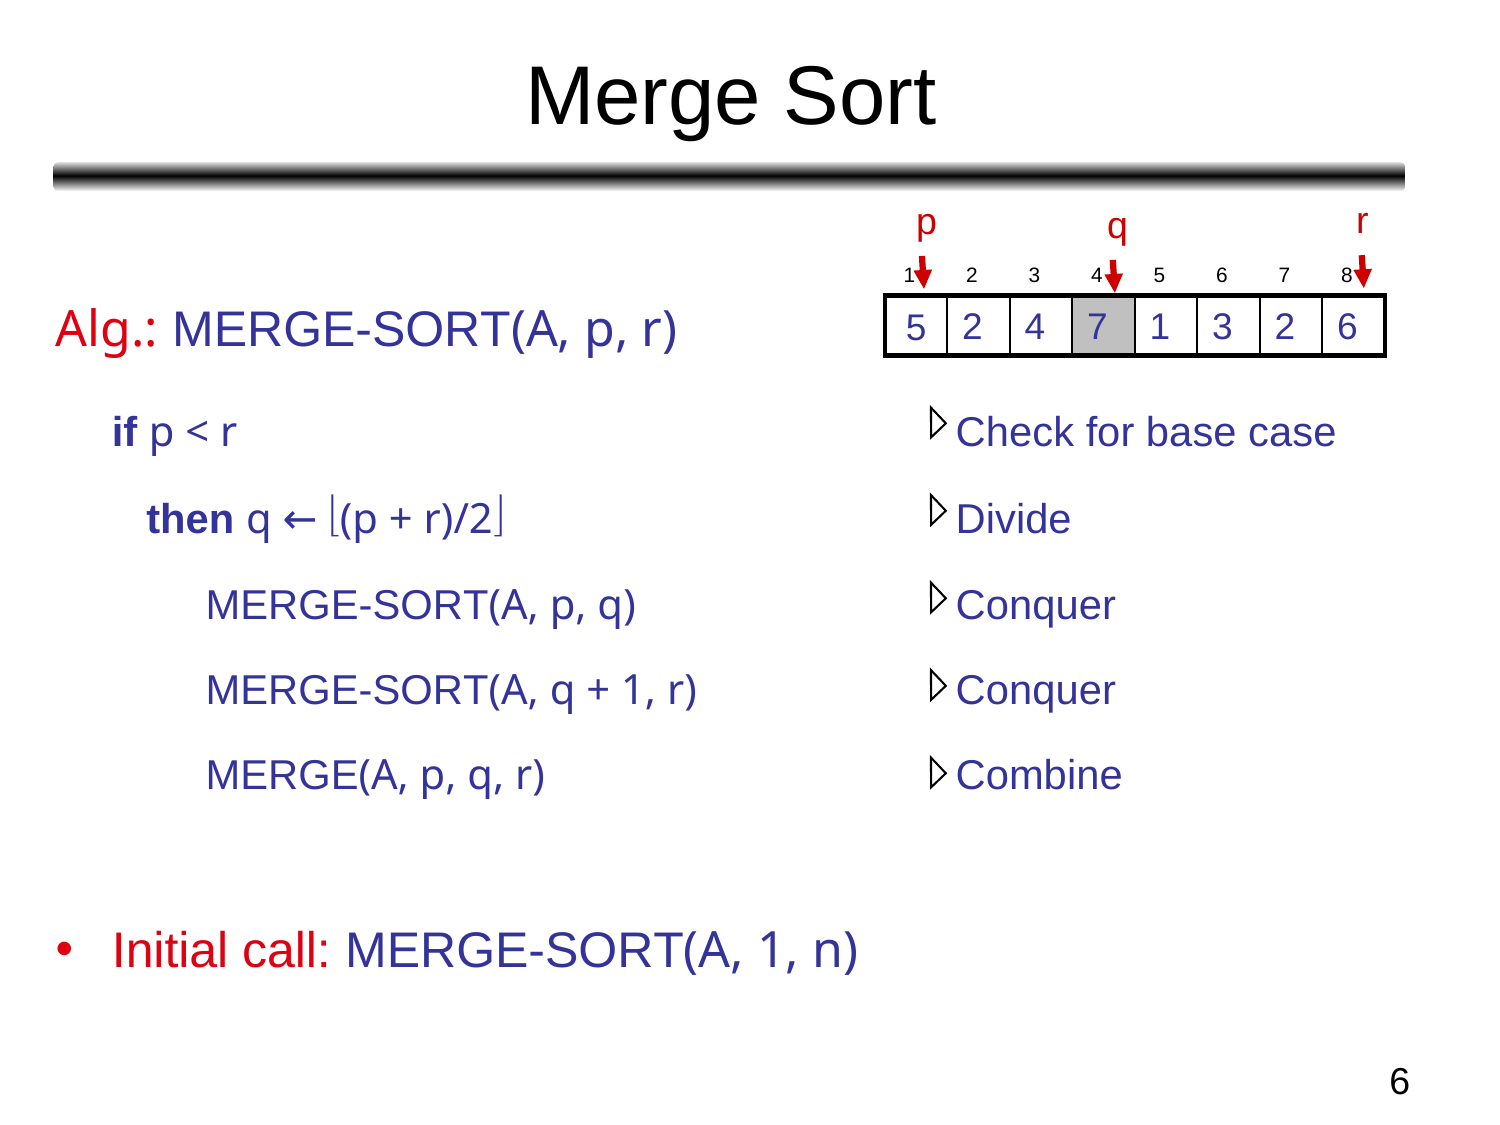

# Merge Sort
r
p
q
1
2
3
4
5
6
7
8
Alg.: MERGE-SORT(A, p, r)
	if p < r 					Check for base case
	 then q ← (p + r)/2 			Divide
		MERGE-SORT(A, p, q) 		Conquer
		MERGE-SORT(A, q + 1, r) 		Conquer
		MERGE(A, p, q, r) 			Combine
Initial call: MERGE-SORT(A, 1, n)
5
2
4
7
1
3
2
6
6